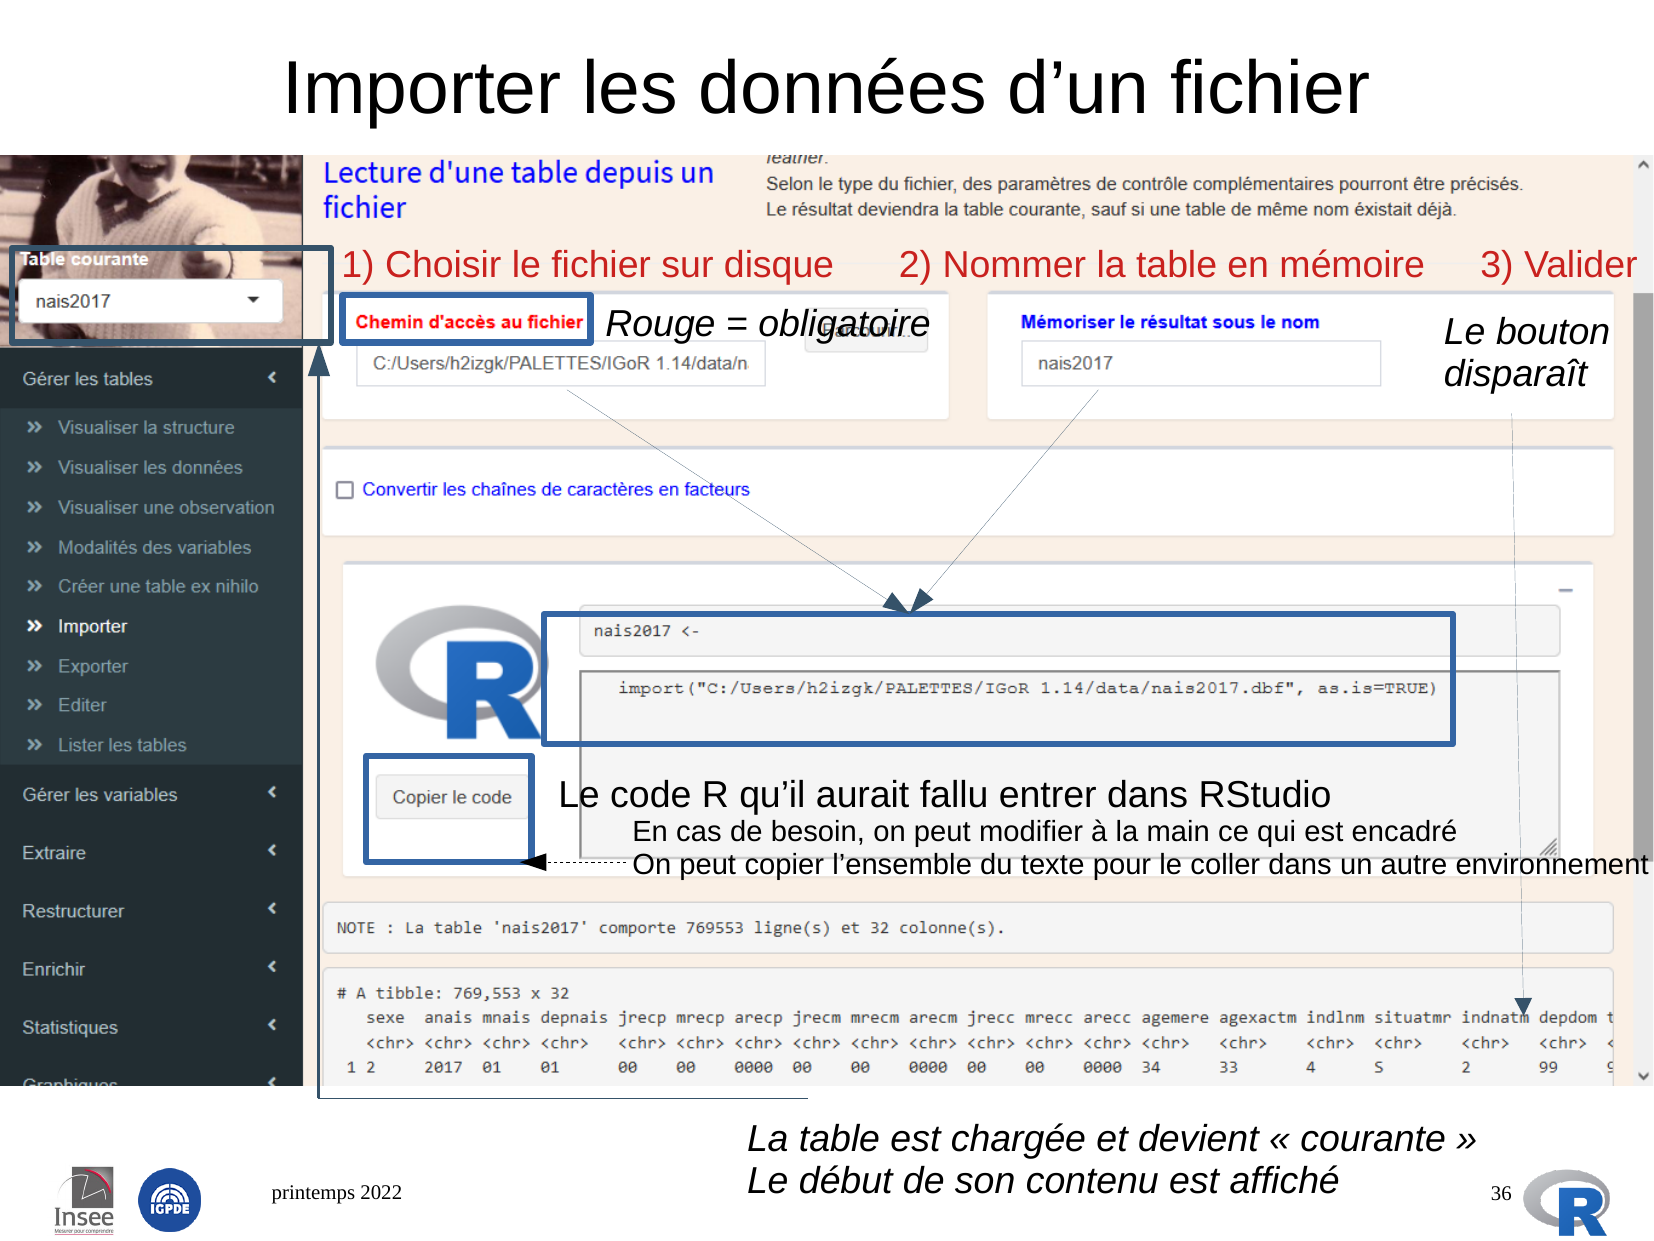

# Importer les données d’un fichier
1) Choisir le fichier sur disque
2) Nommer la table en mémoire
3) Valider
Rouge = obligatoire
Le bouton
disparaît
Le code R qu’il aurait fallu entrer dans RStudio
	En cas de besoin, on peut modifier à la main ce qui est encadré
	On peut copier l’ensemble du texte pour le coller dans un autre environnement
La table est chargée et devient « courante »
Le début de son contenu est affiché
printemps 2022
36